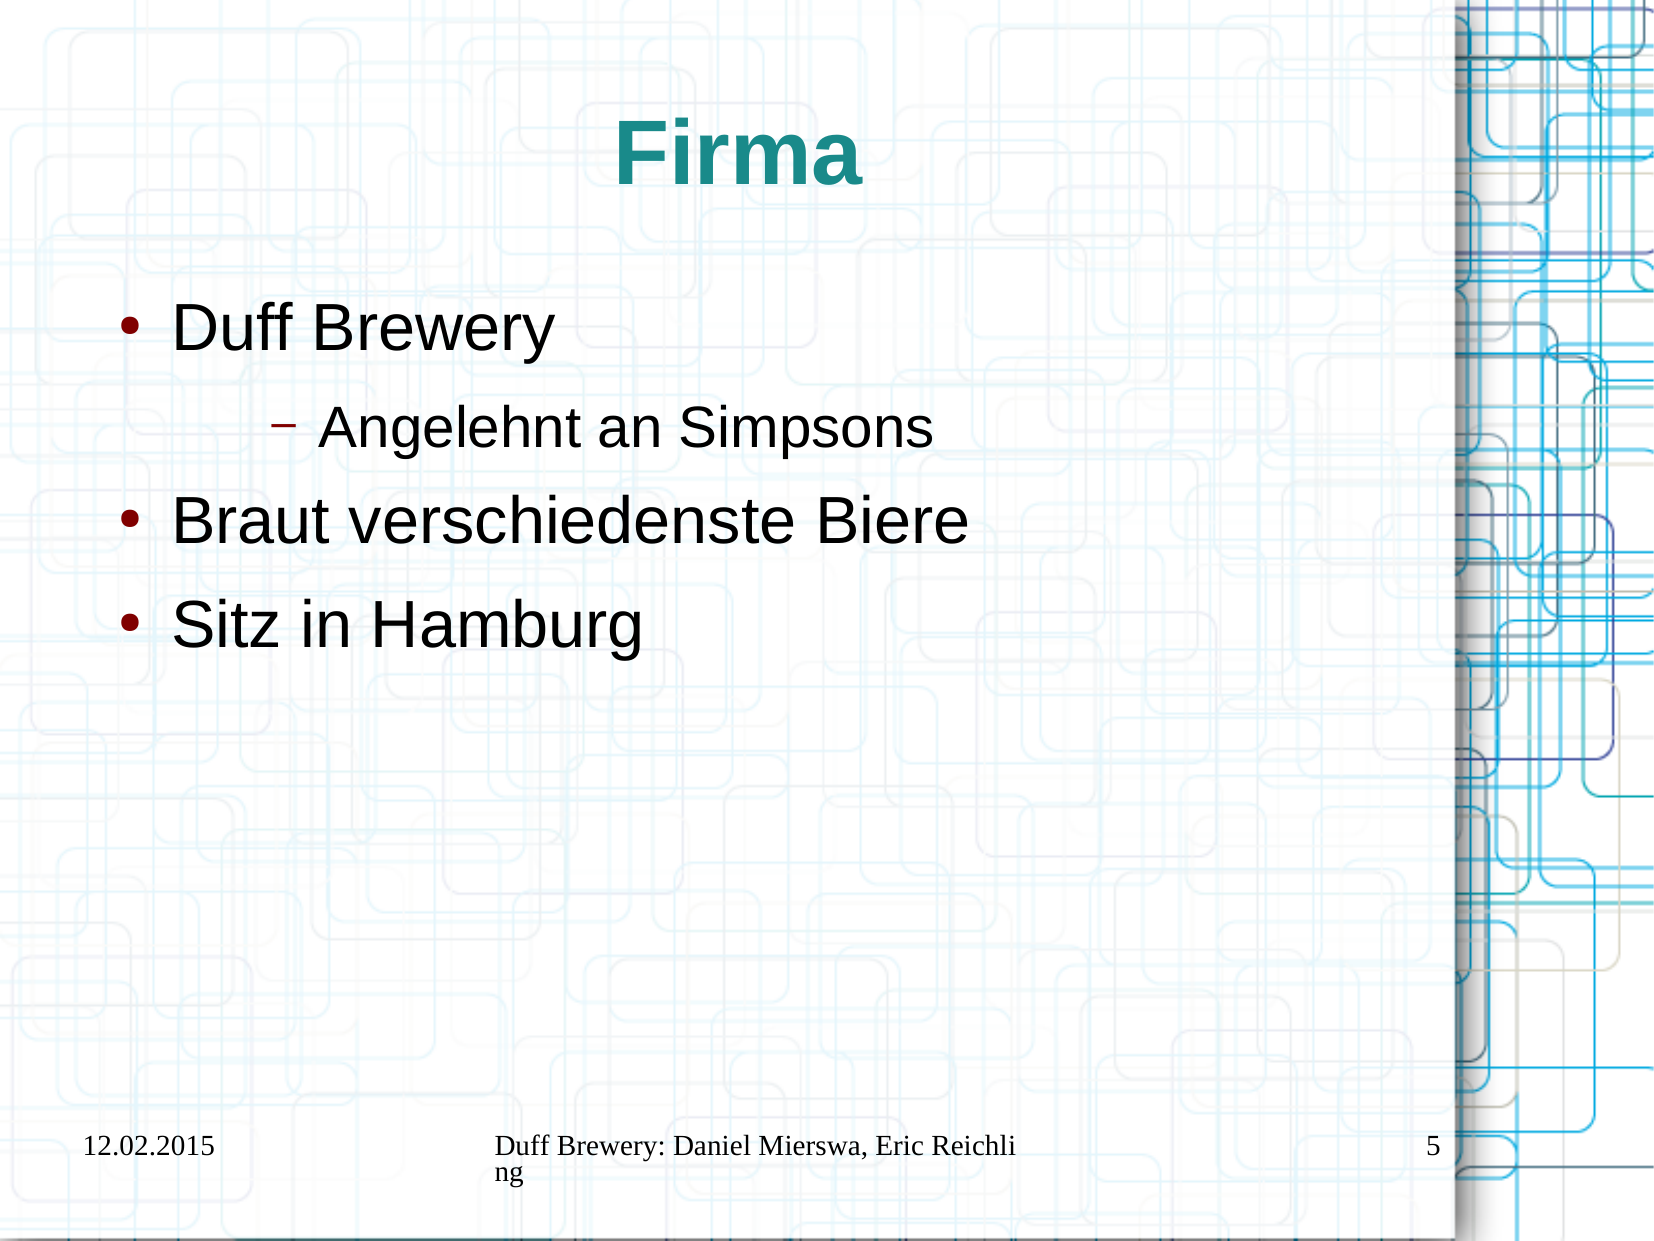

# Firma
Duff Brewery
Angelehnt an Simpsons
Braut verschiedenste Biere
Sitz in Hamburg
12.02.2015
Duff Brewery: Daniel Mierswa, Eric Reichling
5